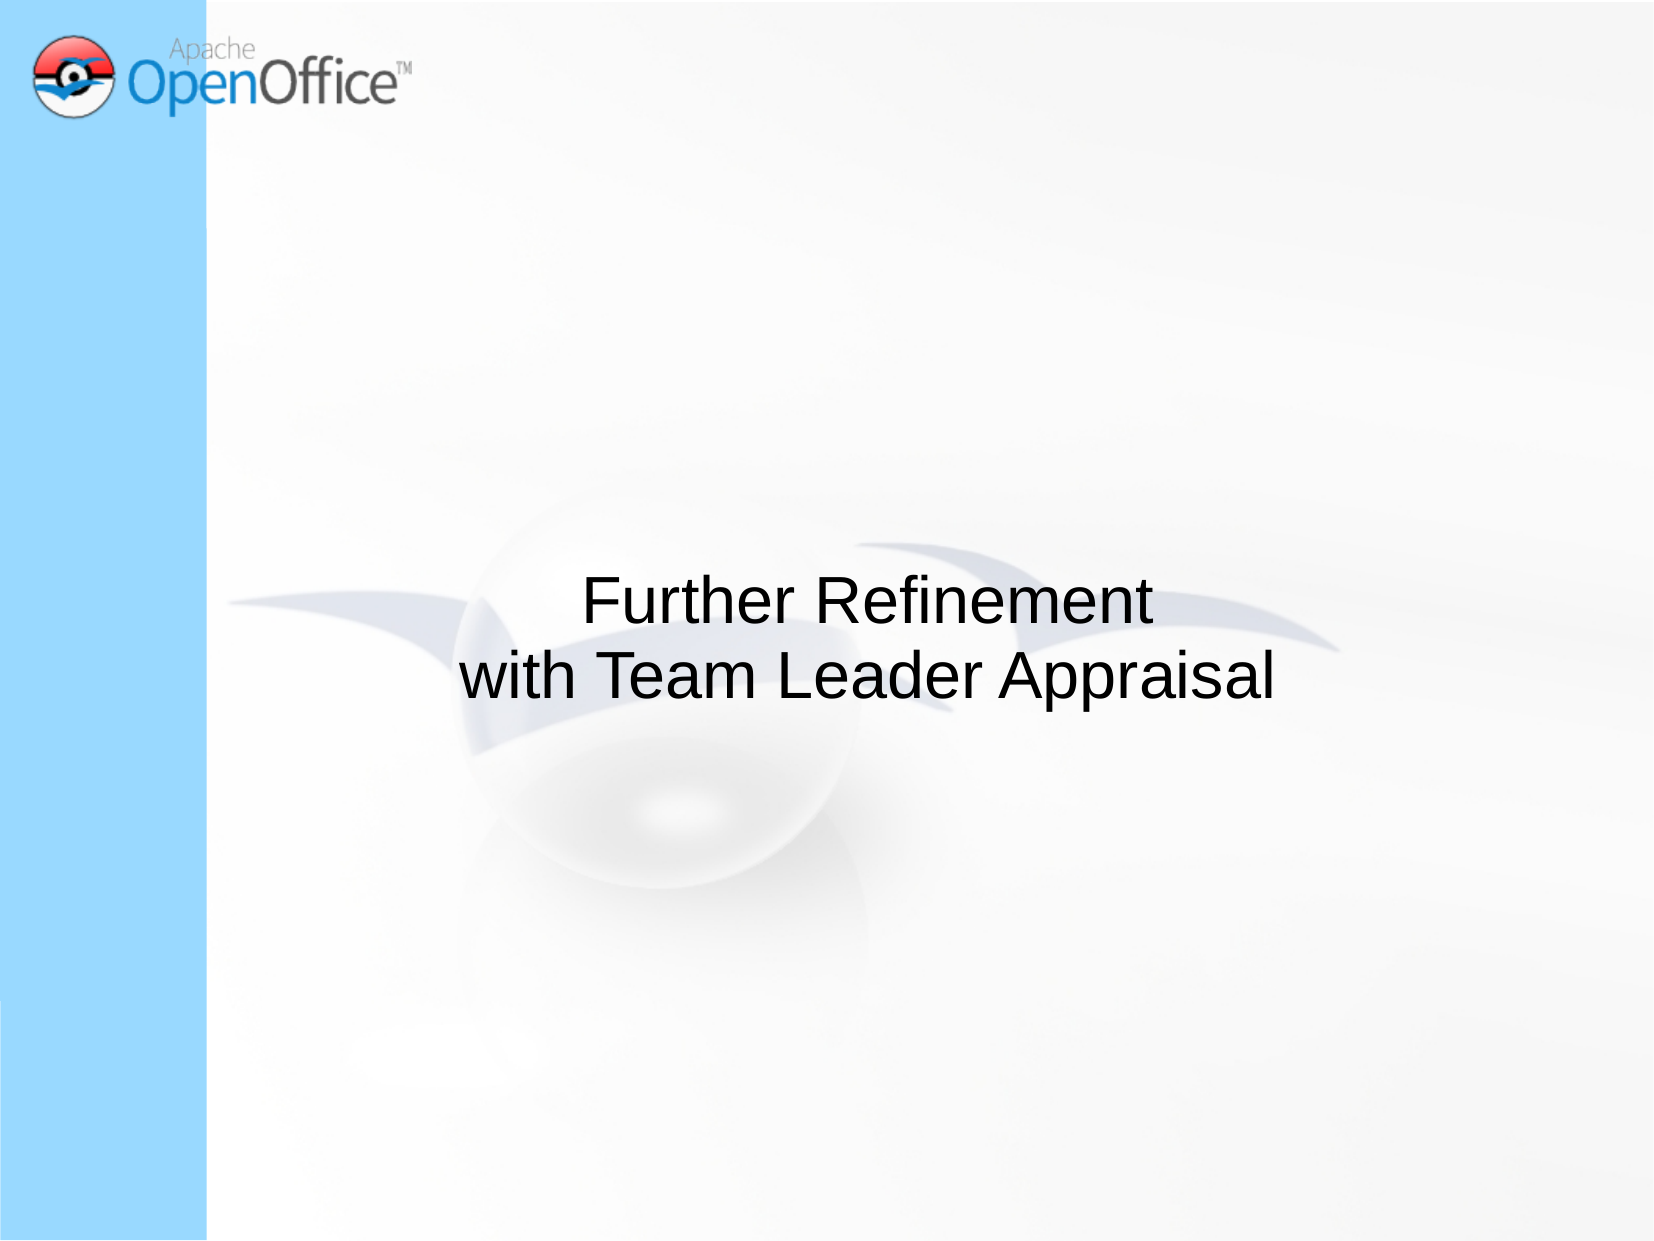

# Further Refinement
with Team Leader Appraisal